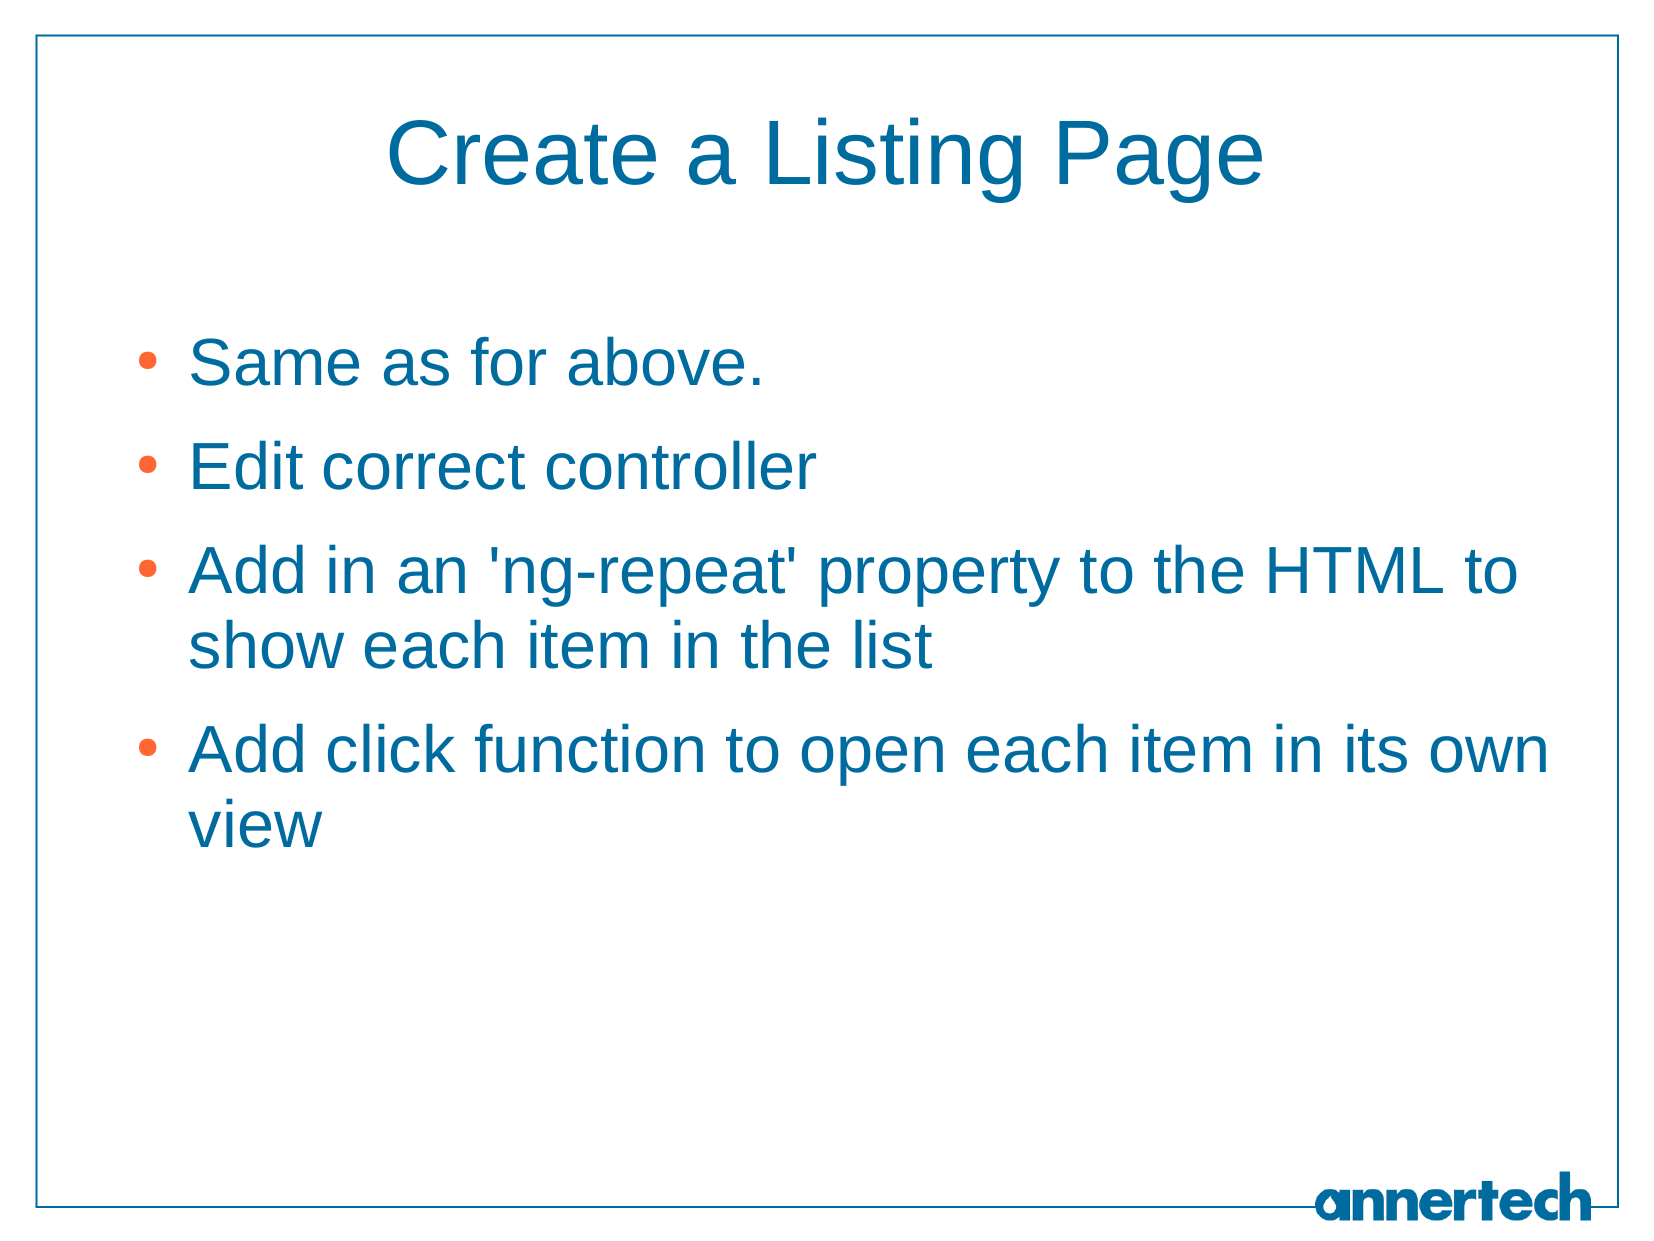

# Create a Listing Page
Same as for above.
Edit correct controller
Add in an 'ng-repeat' property to the HTML to show each item in the list
Add click function to open each item in its own view